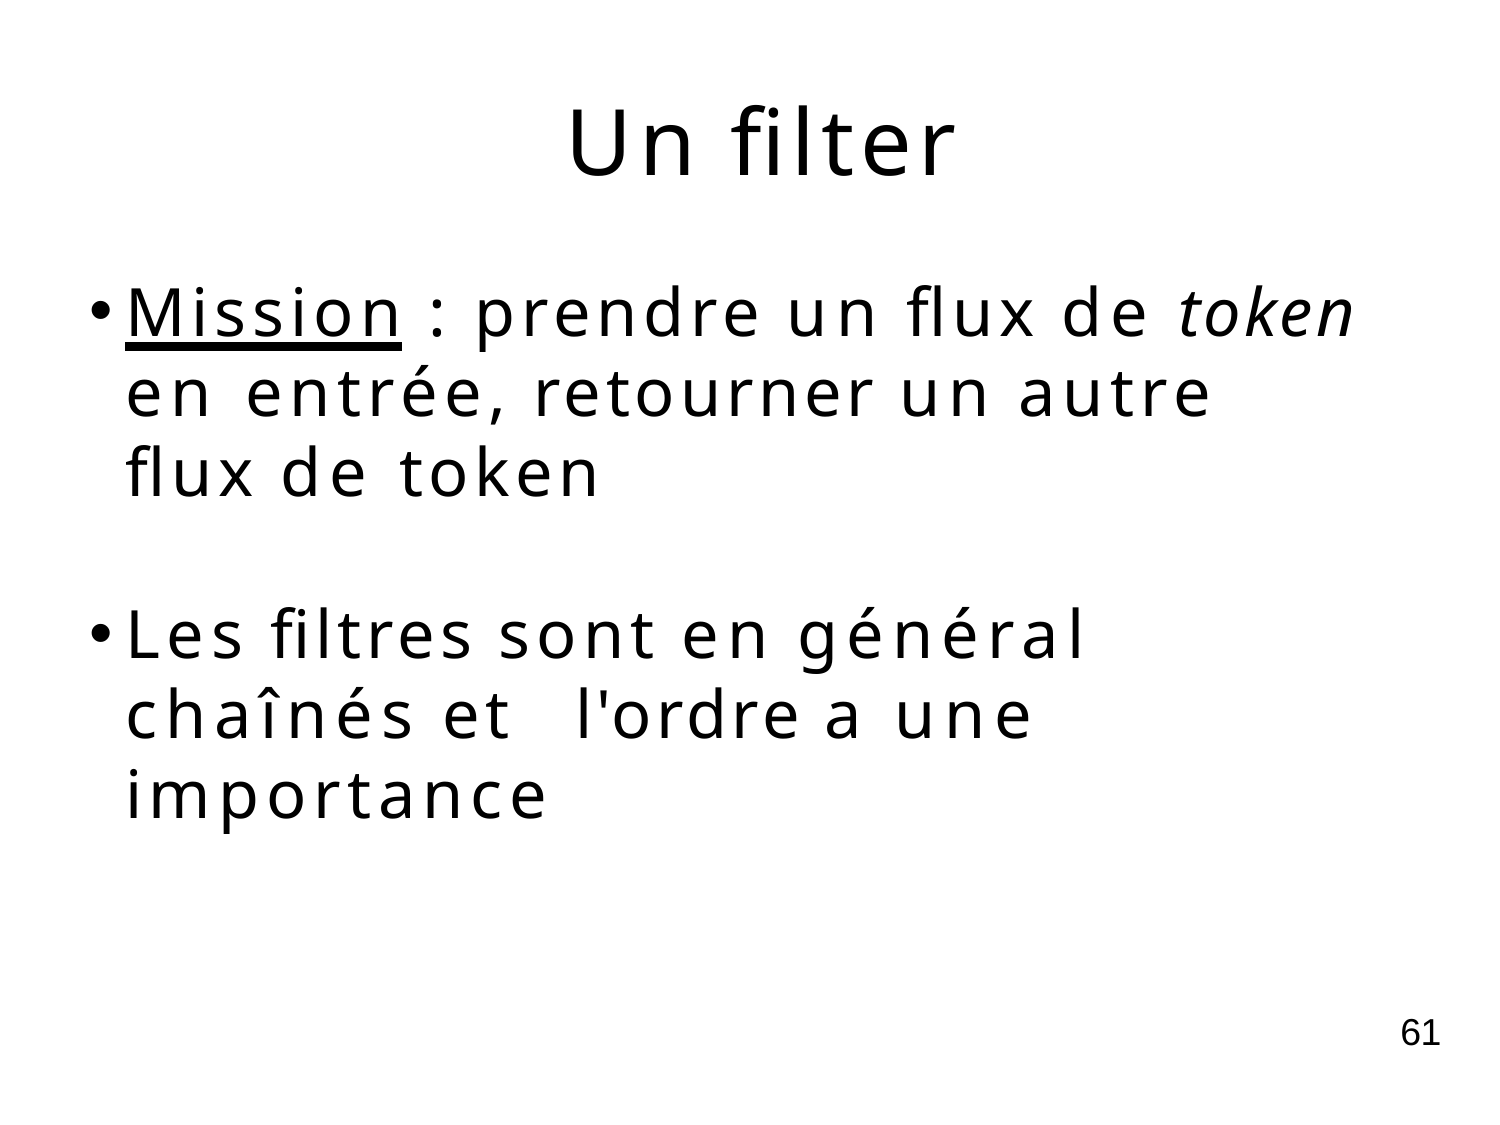

# Un filter
Mission : prendre un flux de token en entrée, retourner un autre flux de token
Les filtres sont en général chaînés et 	l'ordre a une importance
61